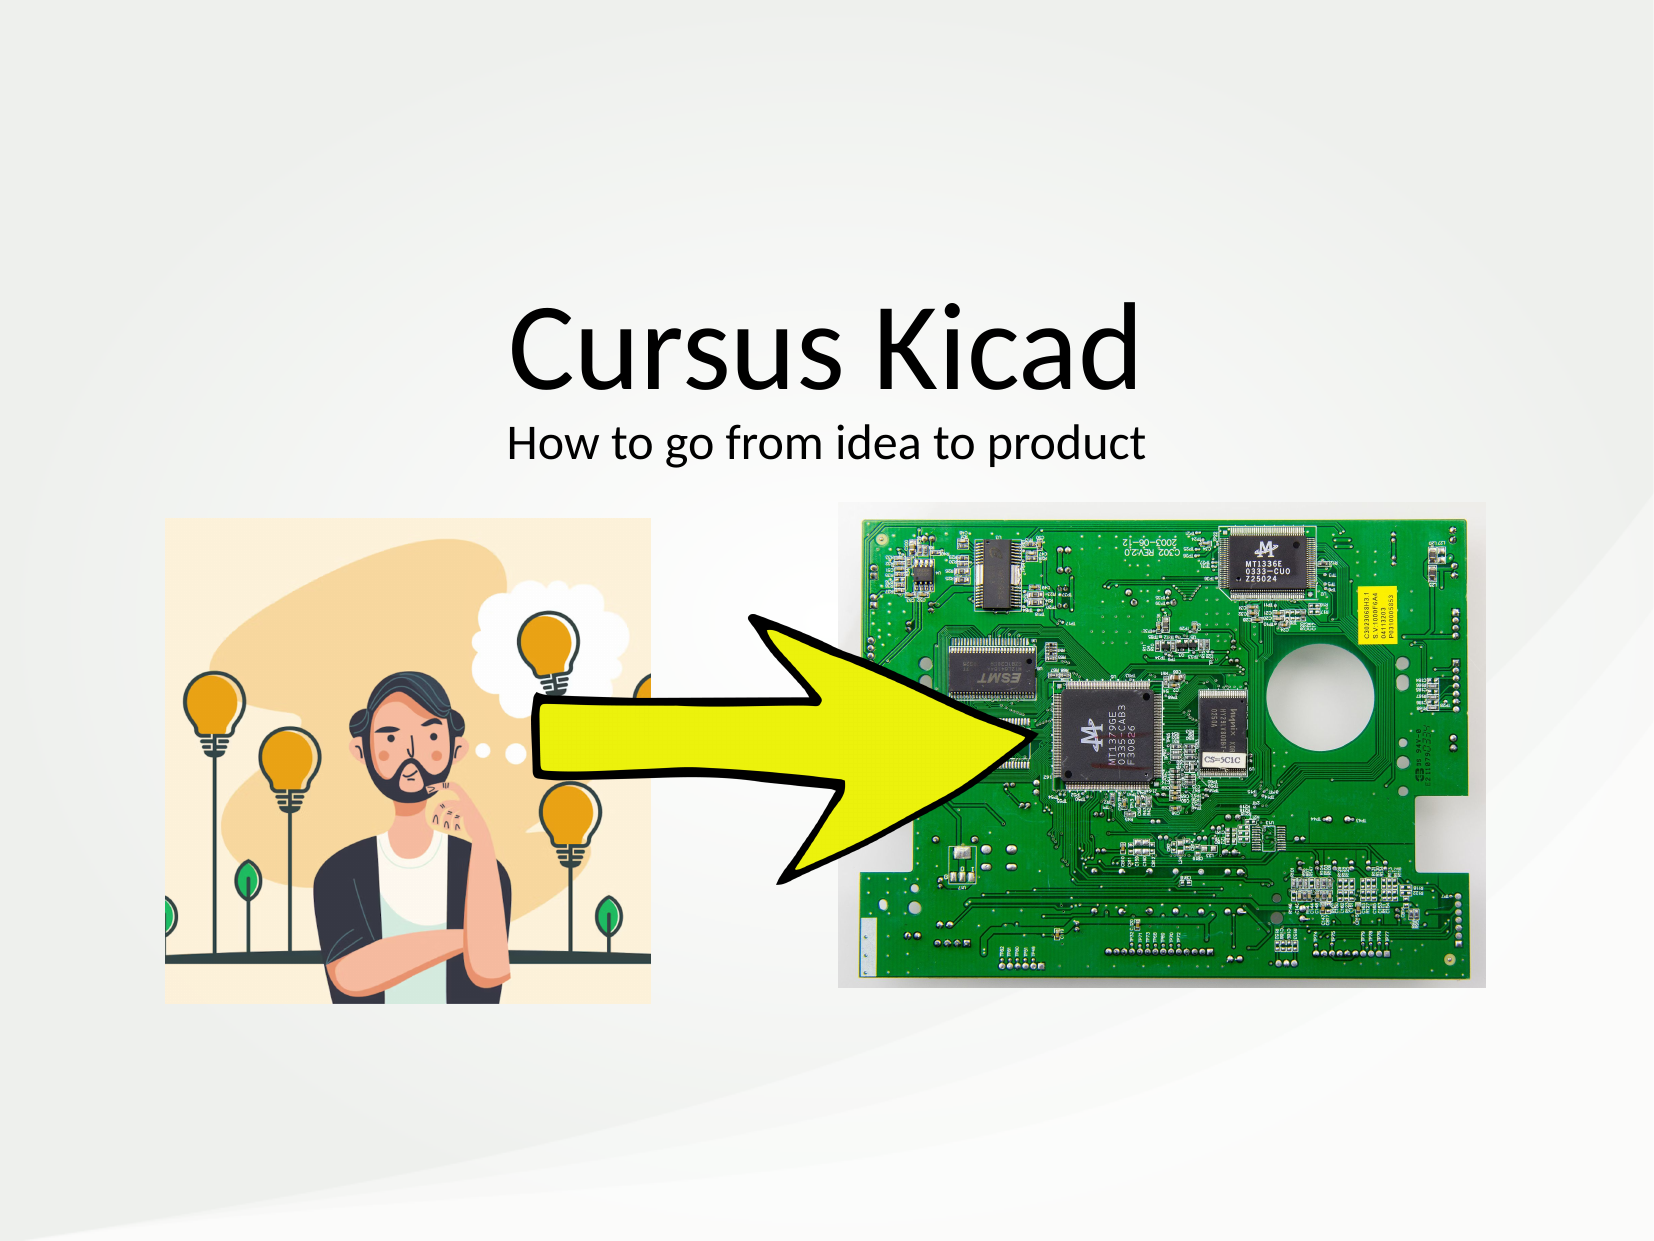

# Cursus Kicad
How to go from idea to product